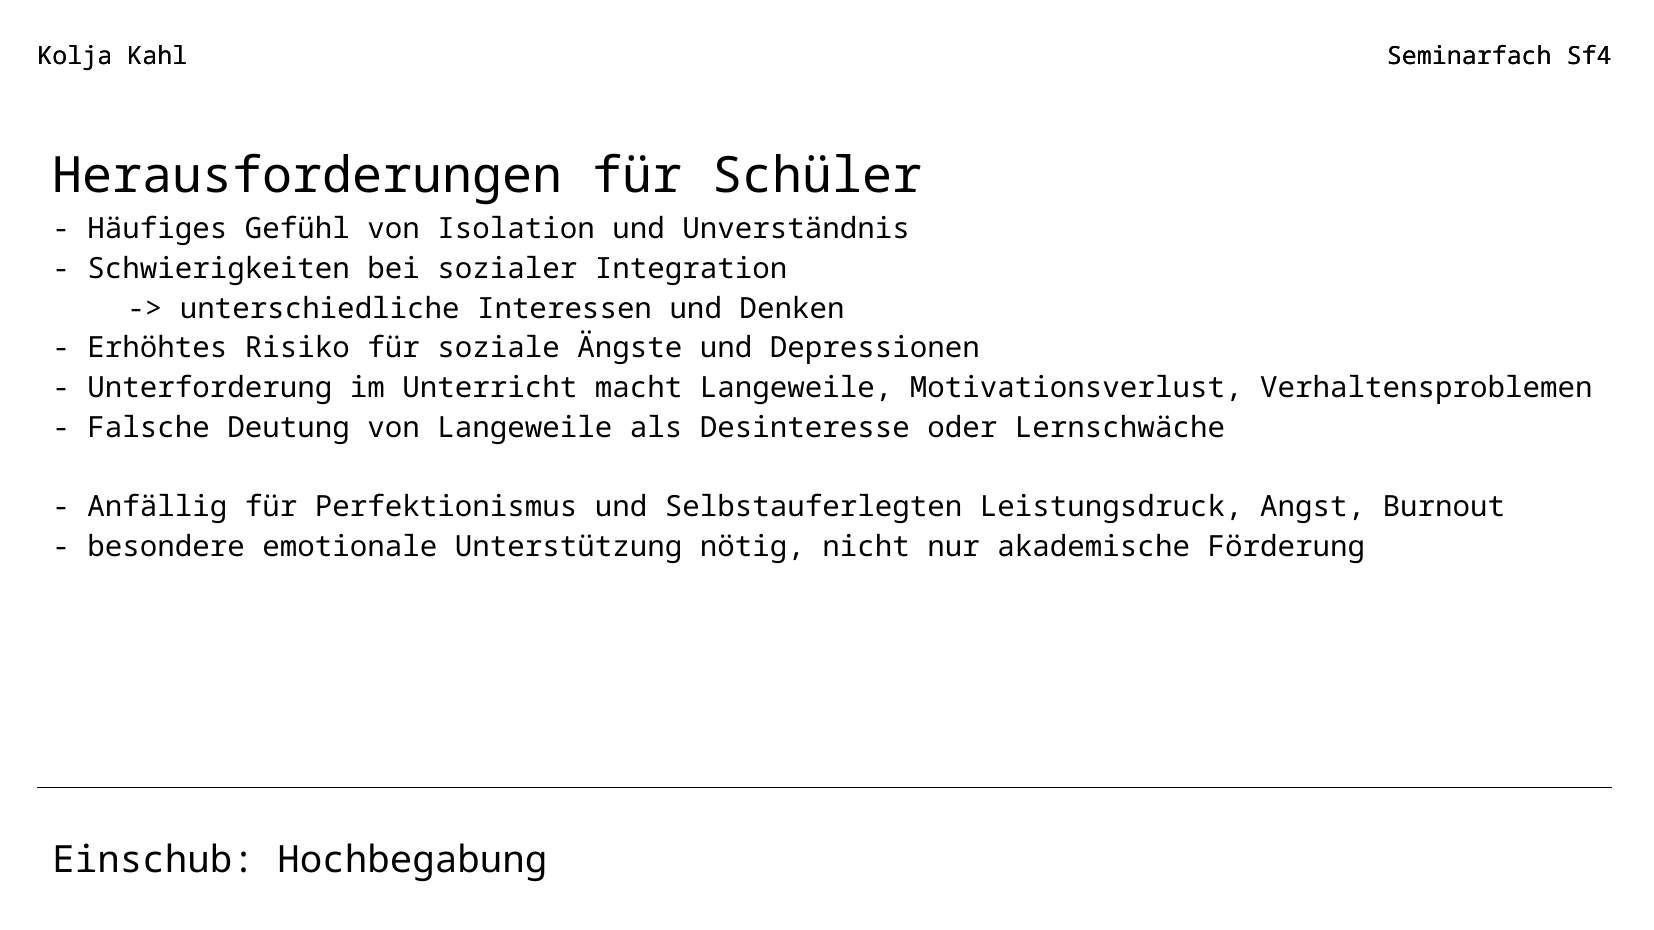

Kolja Kahl
Seminarfach Sf4
Kolja Kahl
Seminarfach Sf4
Herausforderungen für Schüler
- Häufiges Gefühl von Isolation und Unverständnis
- Schwierigkeiten bei sozialer Integration
	-> unterschiedliche Interessen und Denken
- Erhöhtes Risiko für soziale Ängste und Depressionen
- Unterforderung im Unterricht macht Langeweile, Motivationsverlust, Verhaltensproblemen
- Falsche Deutung von Langeweile als Desinteresse oder Lernschwäche
- Anfällig für Perfektionismus und Selbstauferlegten Leistungsdruck, Angst, Burnout
- besondere emotionale Unterstützung nötig, nicht nur akademische Förderung
Einschub: Hochbegabung